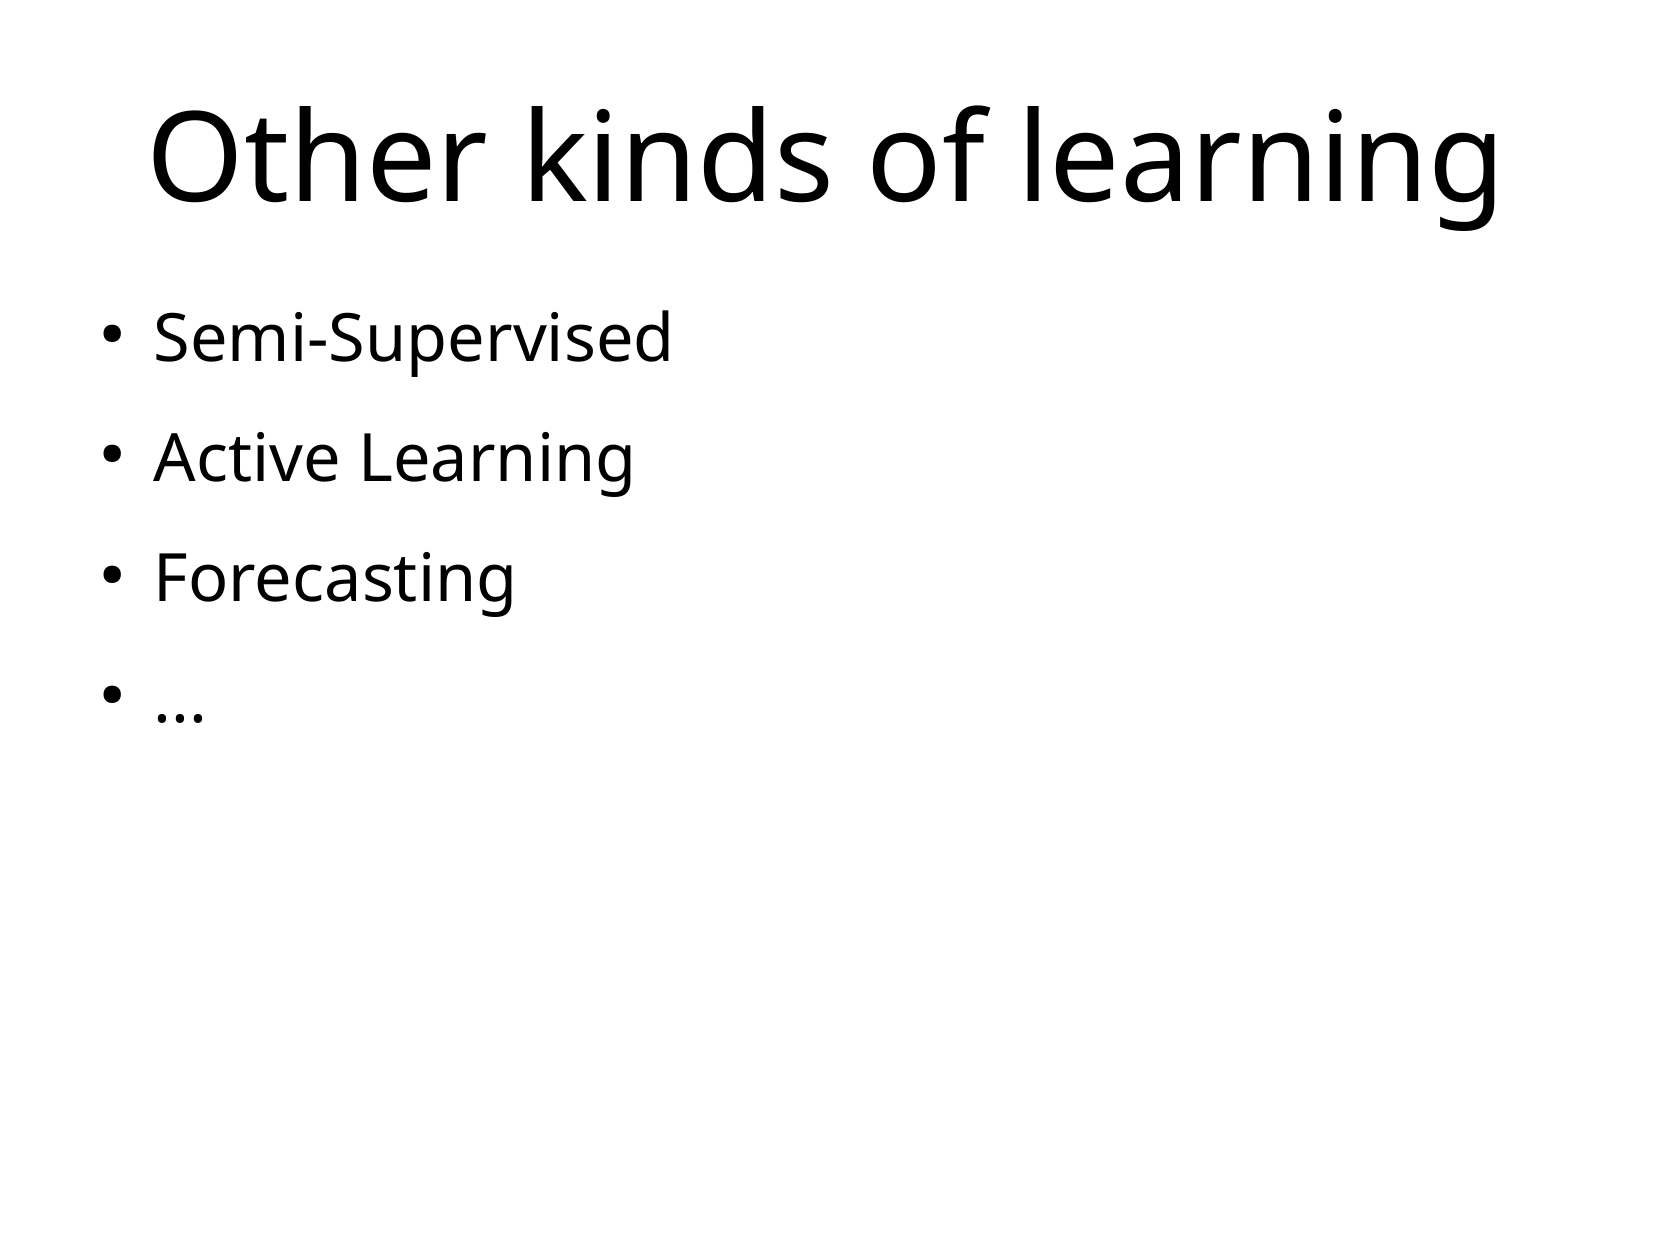

# Other kinds of learning
Semi-Supervised
Active Learning
Forecasting
...